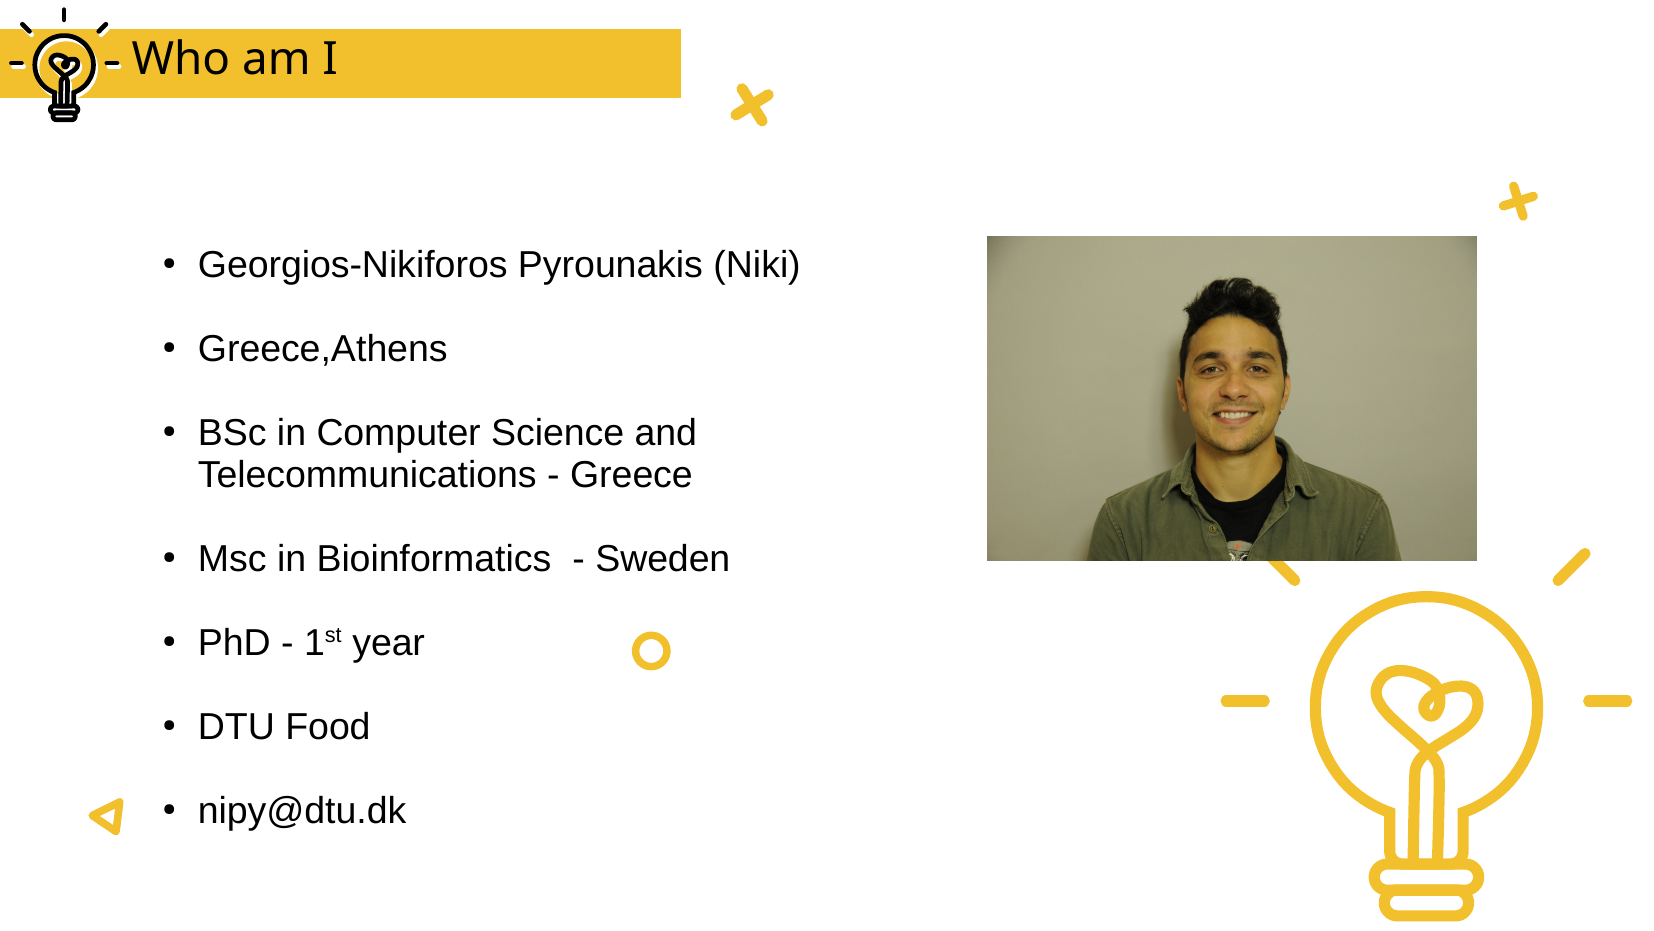

# Who am I
Georgios-Nikiforos Pyrounakis (Niki)
Greece,Athens
BSc in Computer Science and Telecommunications - Greece
Msc in Bioinformatics - Sweden
PhD - 1st year
DTU Food
nipy@dtu.dk